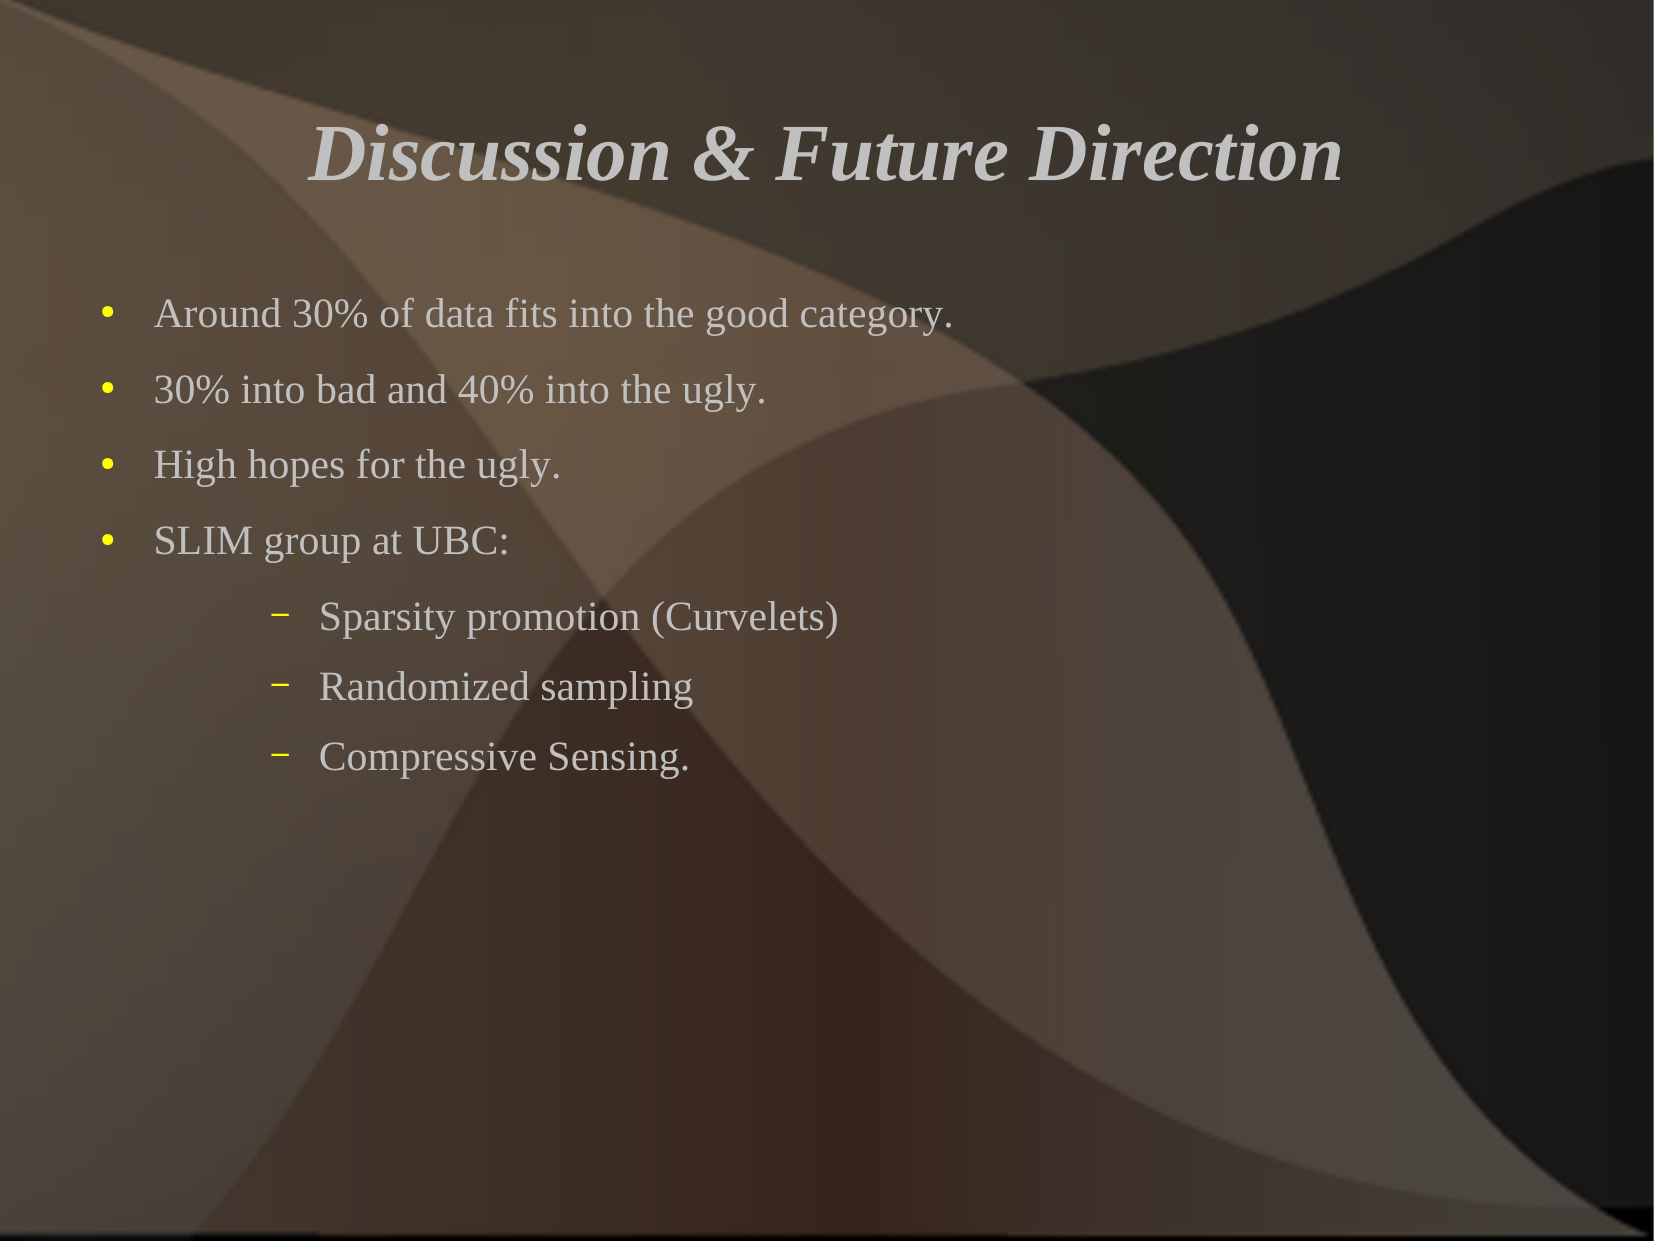

# Discussion & Future Direction
Around 30% of data fits into the good category.
30% into bad and 40% into the ugly.
High hopes for the ugly.
SLIM group at UBC:
Sparsity promotion (Curvelets)
Randomized sampling
Compressive Sensing.